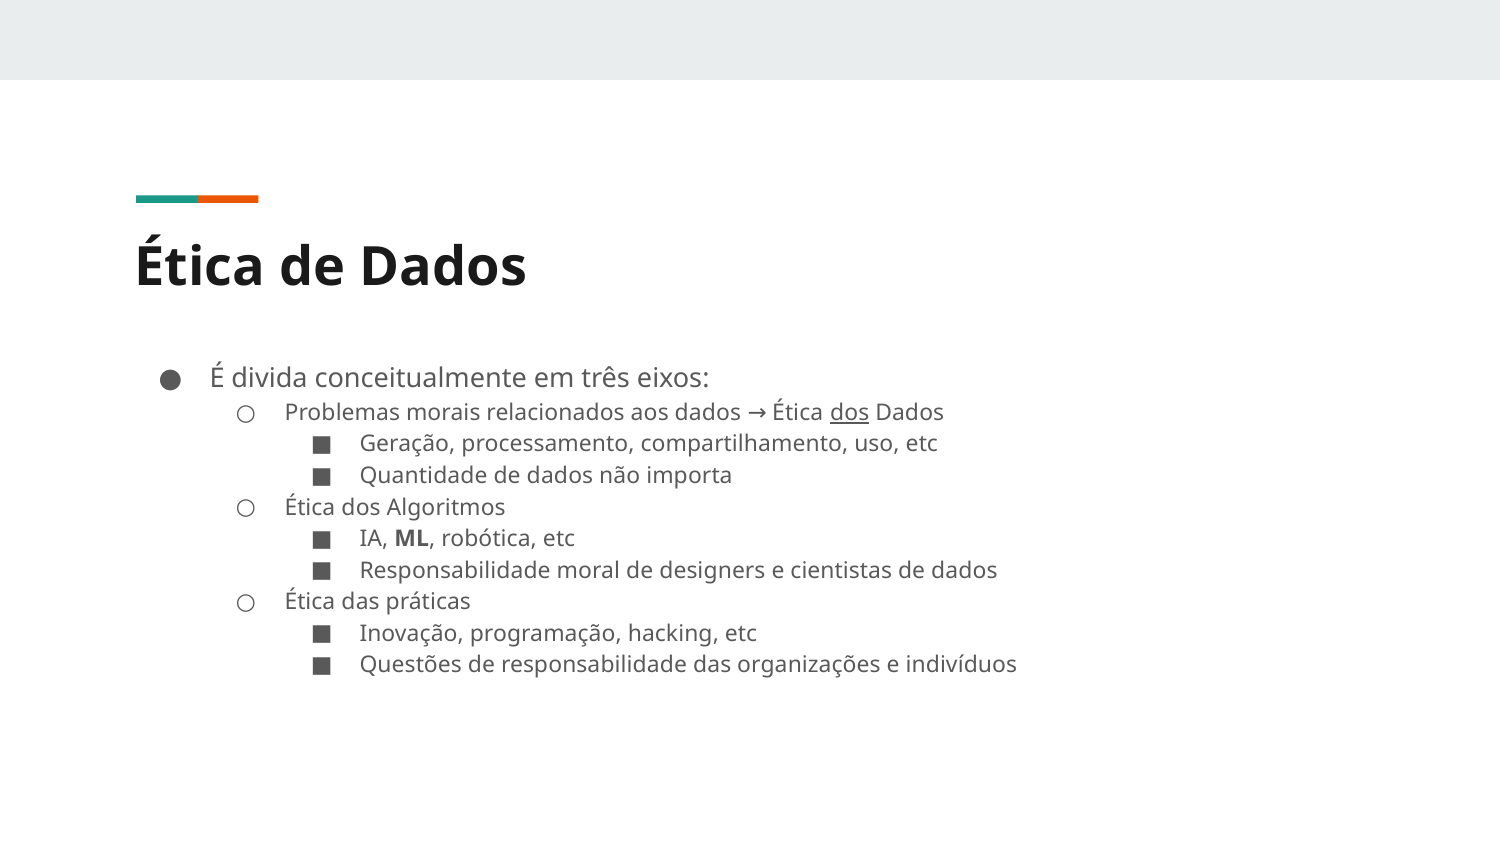

# Ética de Dados
É divida conceitualmente em três eixos:
Problemas morais relacionados aos dados → Ética dos Dados
Geração, processamento, compartilhamento, uso, etc
Quantidade de dados não importa
Ética dos Algoritmos
IA, ML, robótica, etc
Responsabilidade moral de designers e cientistas de dados
Ética das práticas
Inovação, programação, hacking, etc
Questões de responsabilidade das organizações e indivíduos